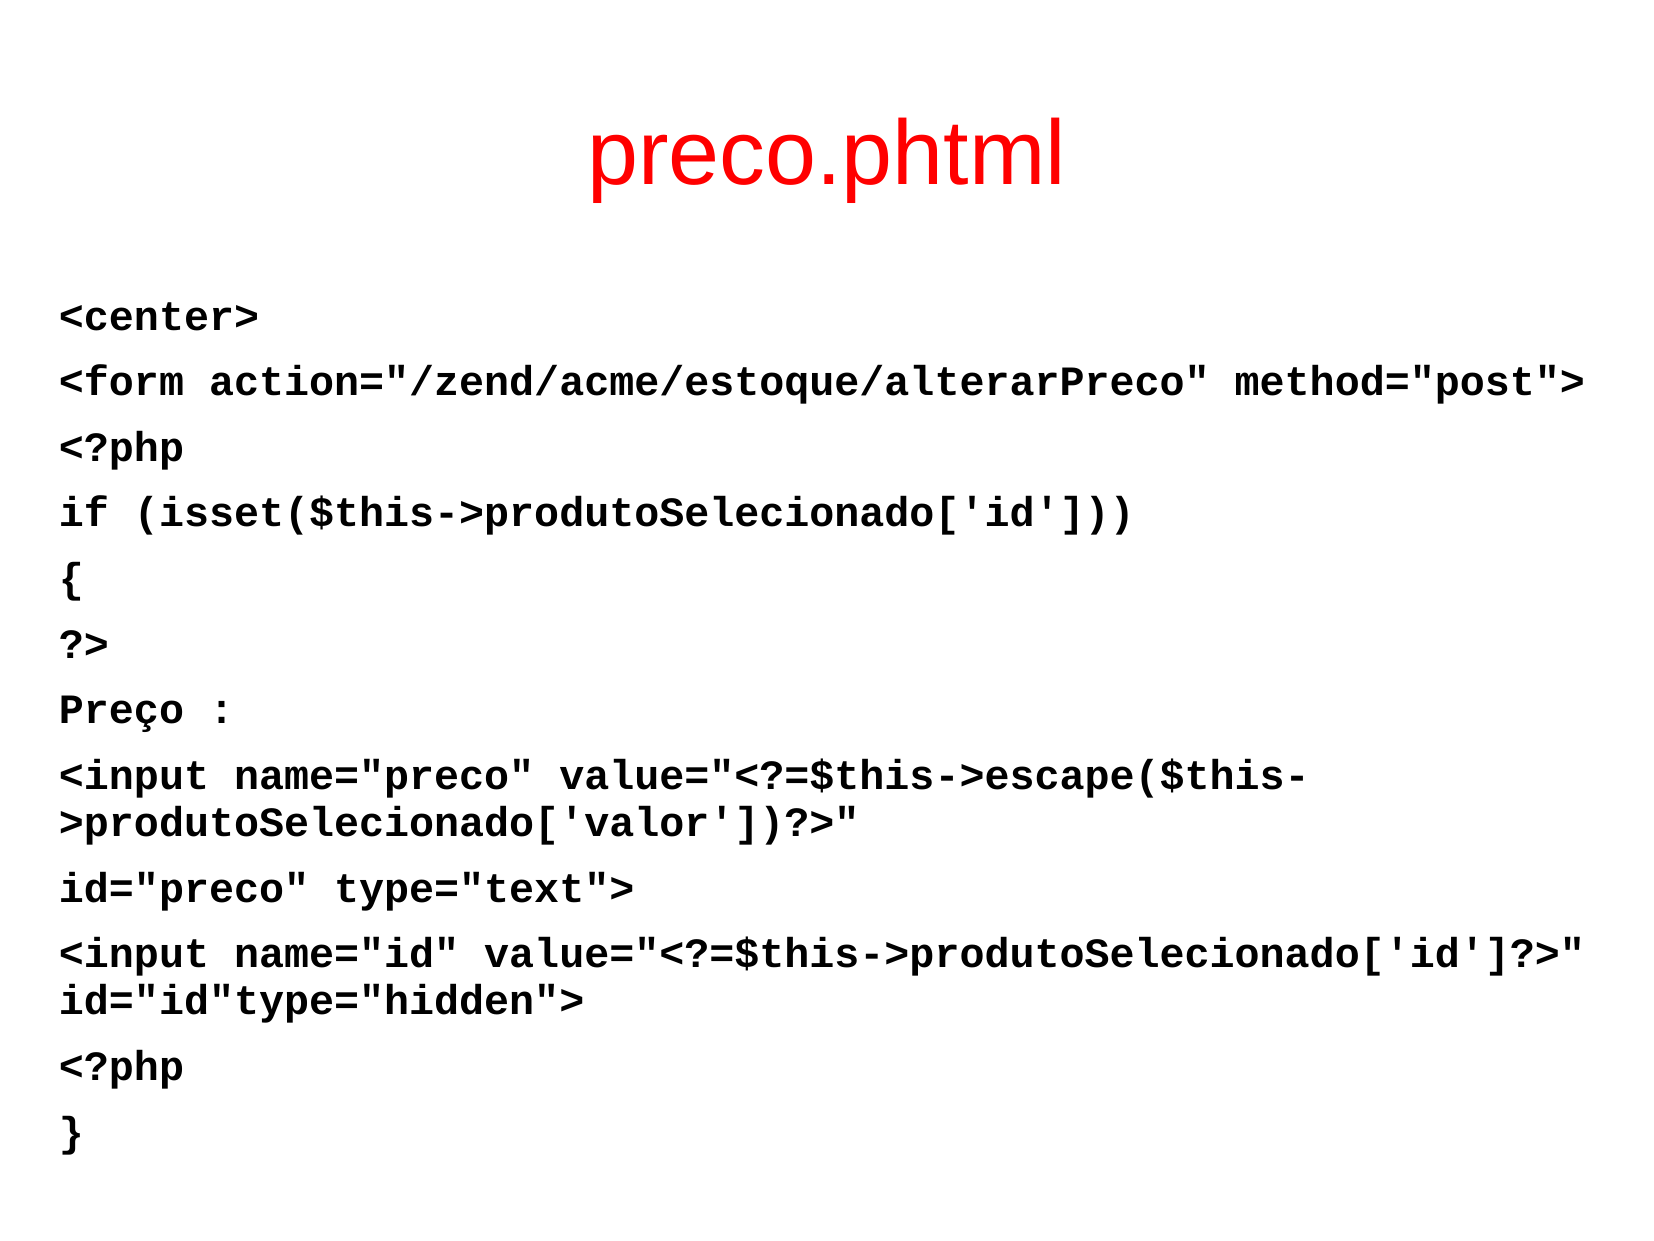

# preco.phtml
<center>
<form action="/zend/acme/estoque/alterarPreco" method="post">
<?php
if (isset($this->produtoSelecionado['id']))
{
?>
Preço :
<input name="preco" value="<?=$this->escape($this->produtoSelecionado['valor'])?>"
id="preco" type="text">
<input name="id" value="<?=$this->produtoSelecionado['id']?>" id="id"type="hidden">
<?php
}